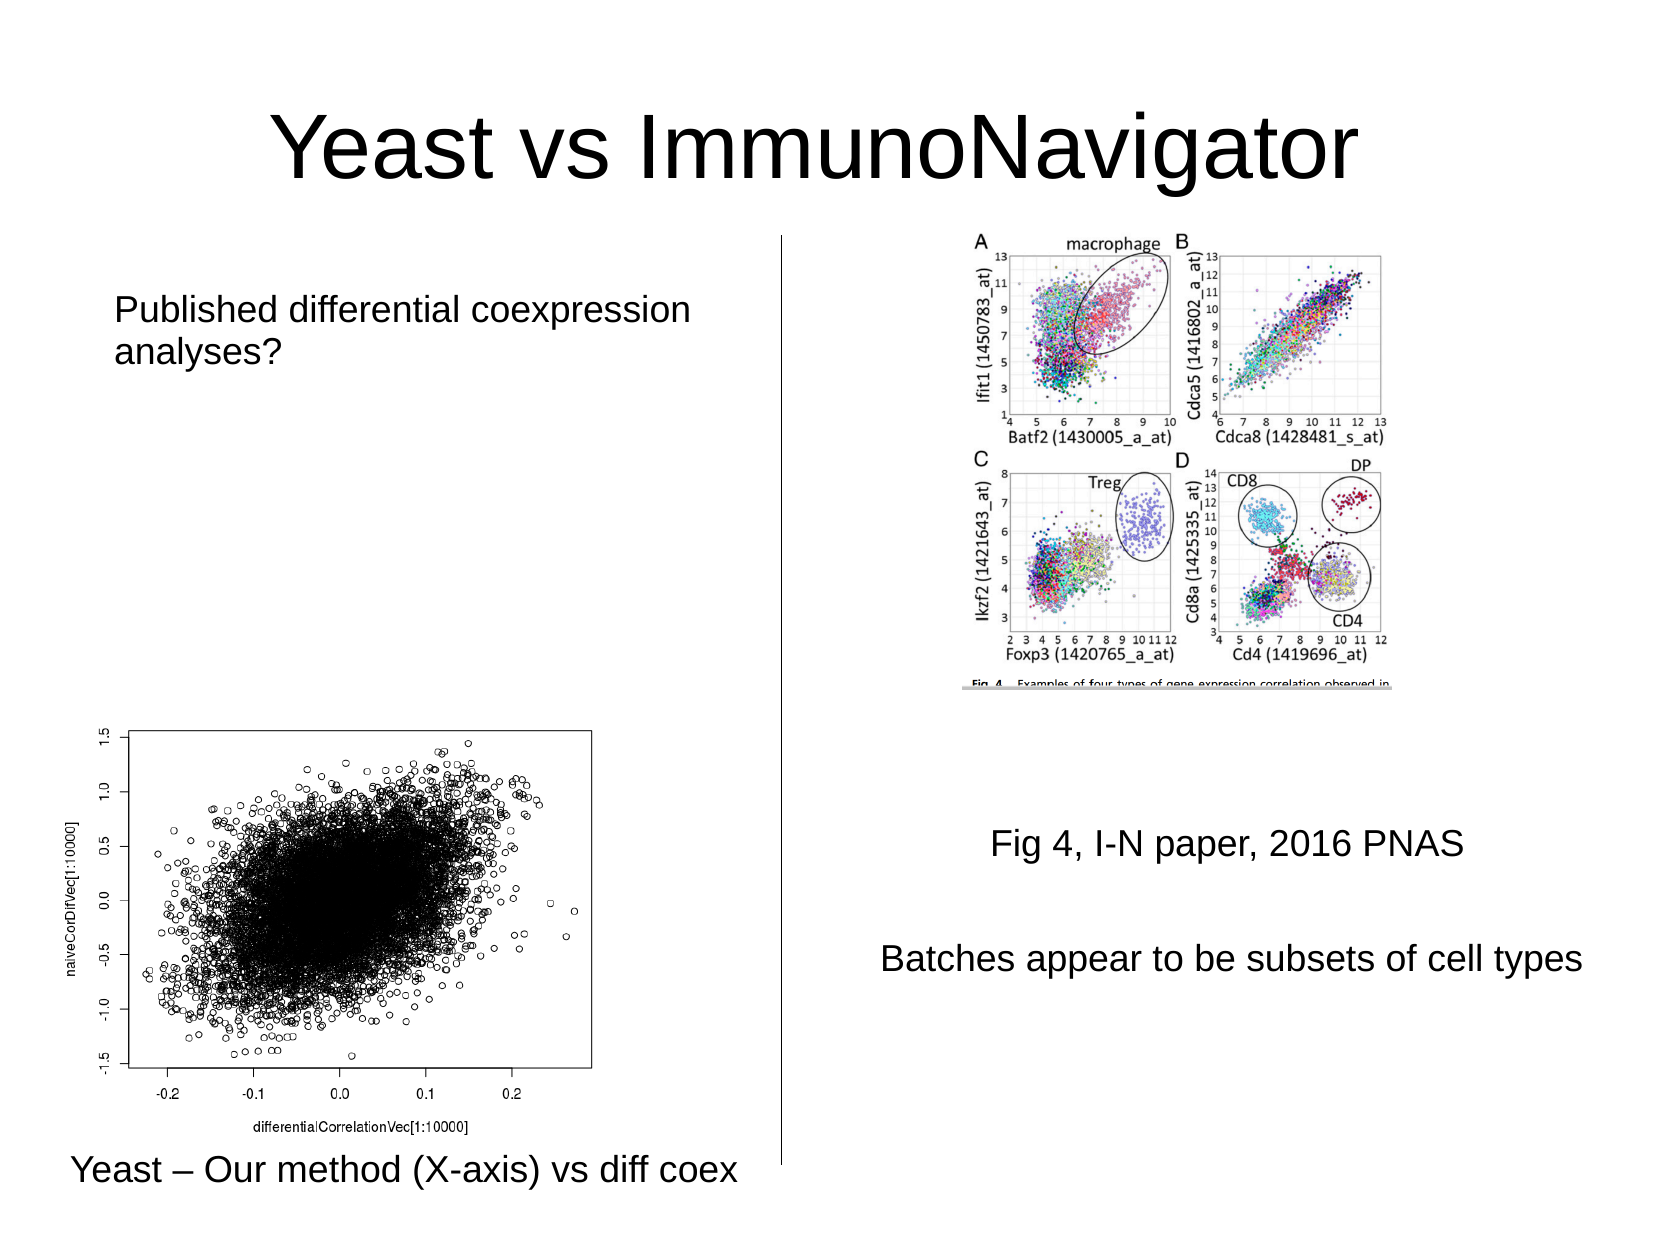

# Yeast vs ImmunoNavigator
Published differential coexpression
analyses?
Fig 4, I-N paper, 2016 PNAS
Batches appear to be subsets of cell types
Yeast – Our method (X-axis) vs diff coex